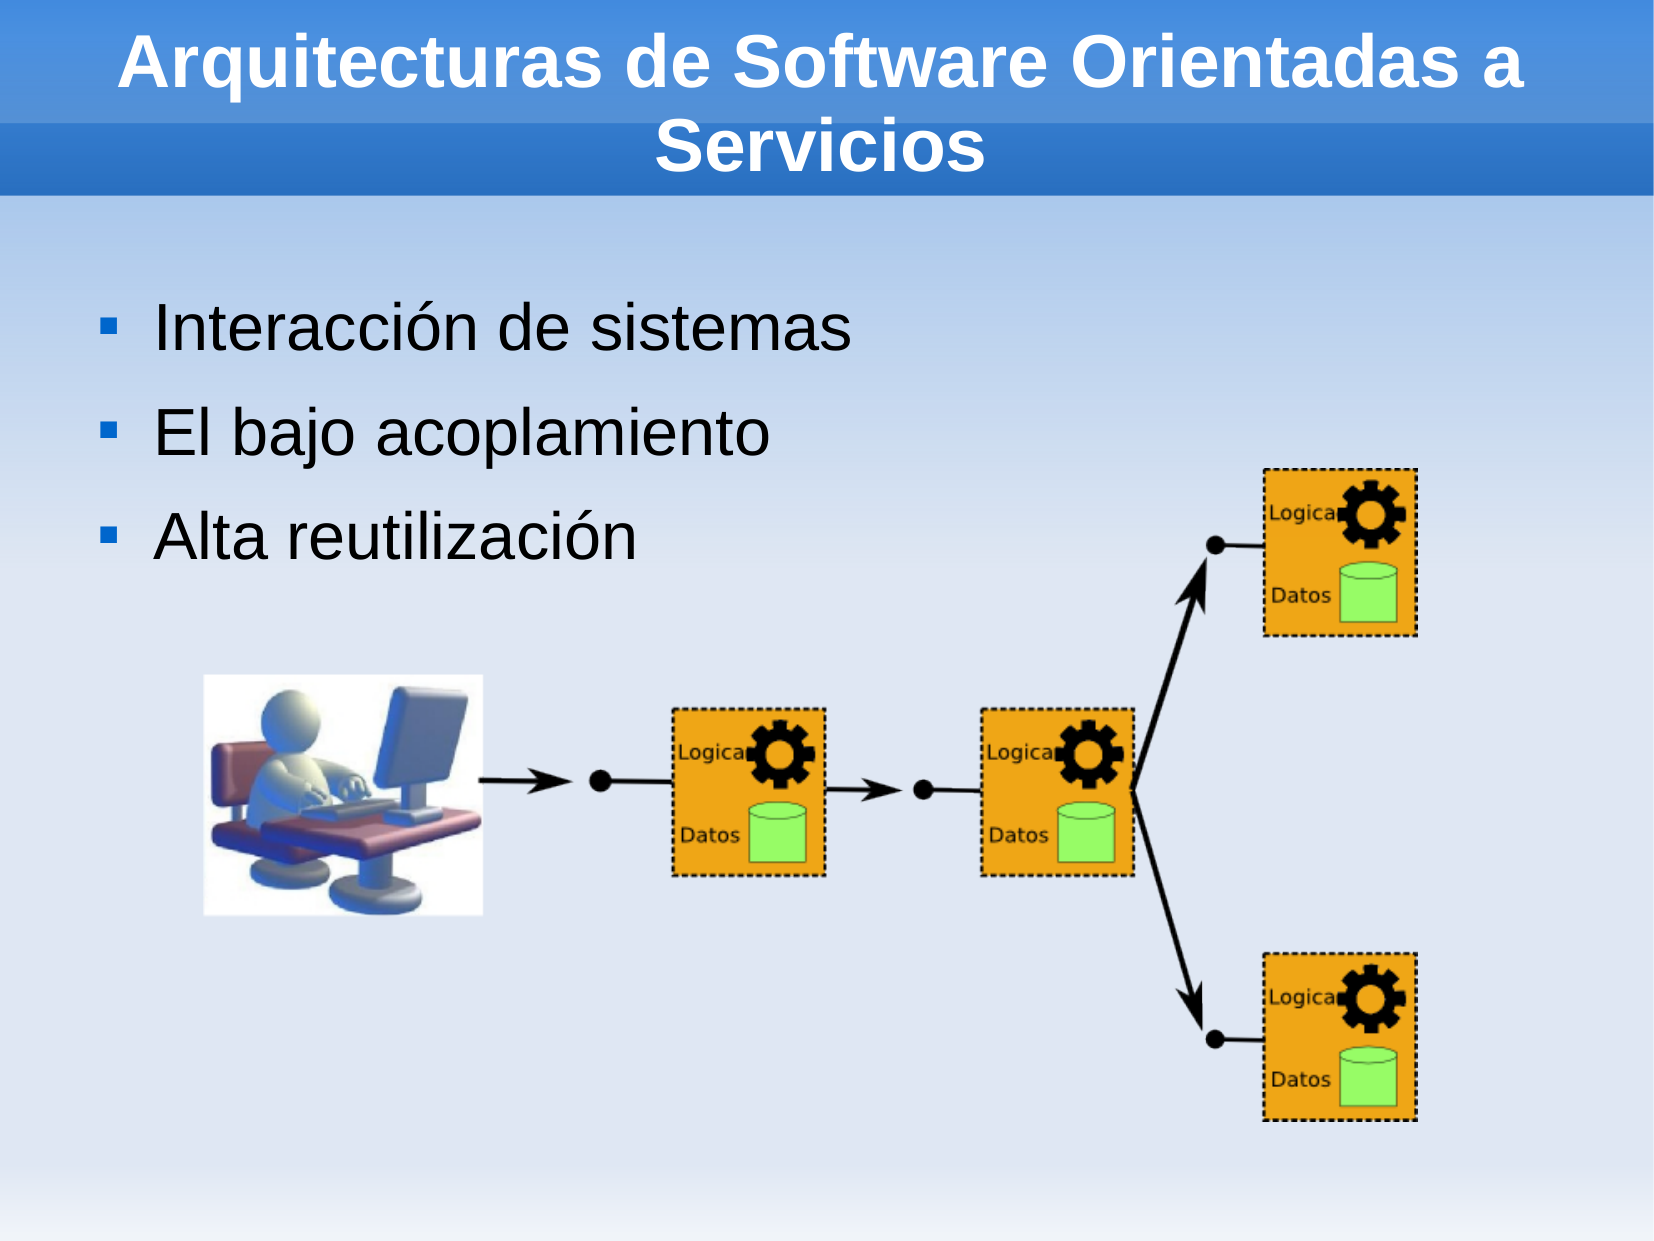

# Arquitecturas de Software Orientadas a Servicios
Interacción de sistemas
El bajo acoplamiento
Alta reutilización